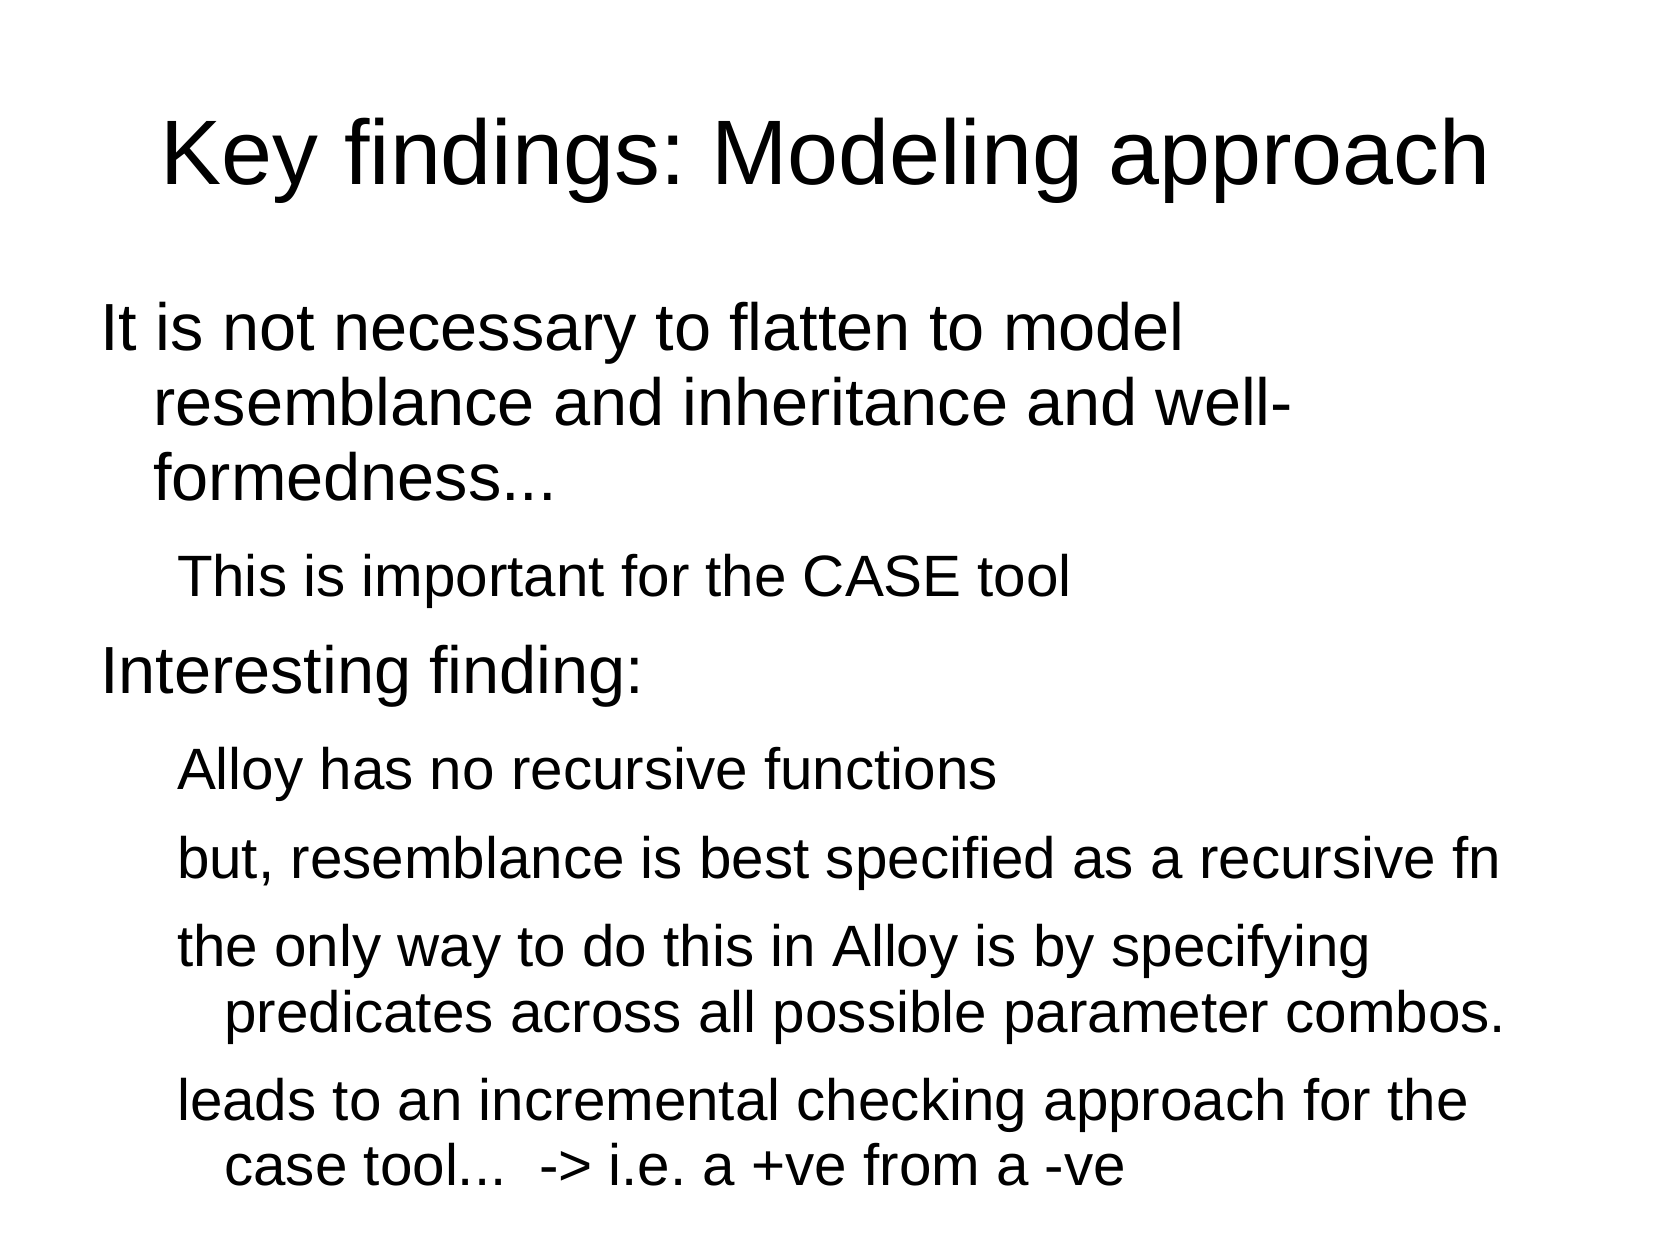

# Key findings: Modeling approach
It is not necessary to flatten to model resemblance and inheritance and well-formedness...
This is important for the CASE tool
Interesting finding:
Alloy has no recursive functions
but, resemblance is best specified as a recursive fn
the only way to do this in Alloy is by specifying predicates across all possible parameter combos.
leads to an incremental checking approach for the case tool... -> i.e. a +ve from a -ve